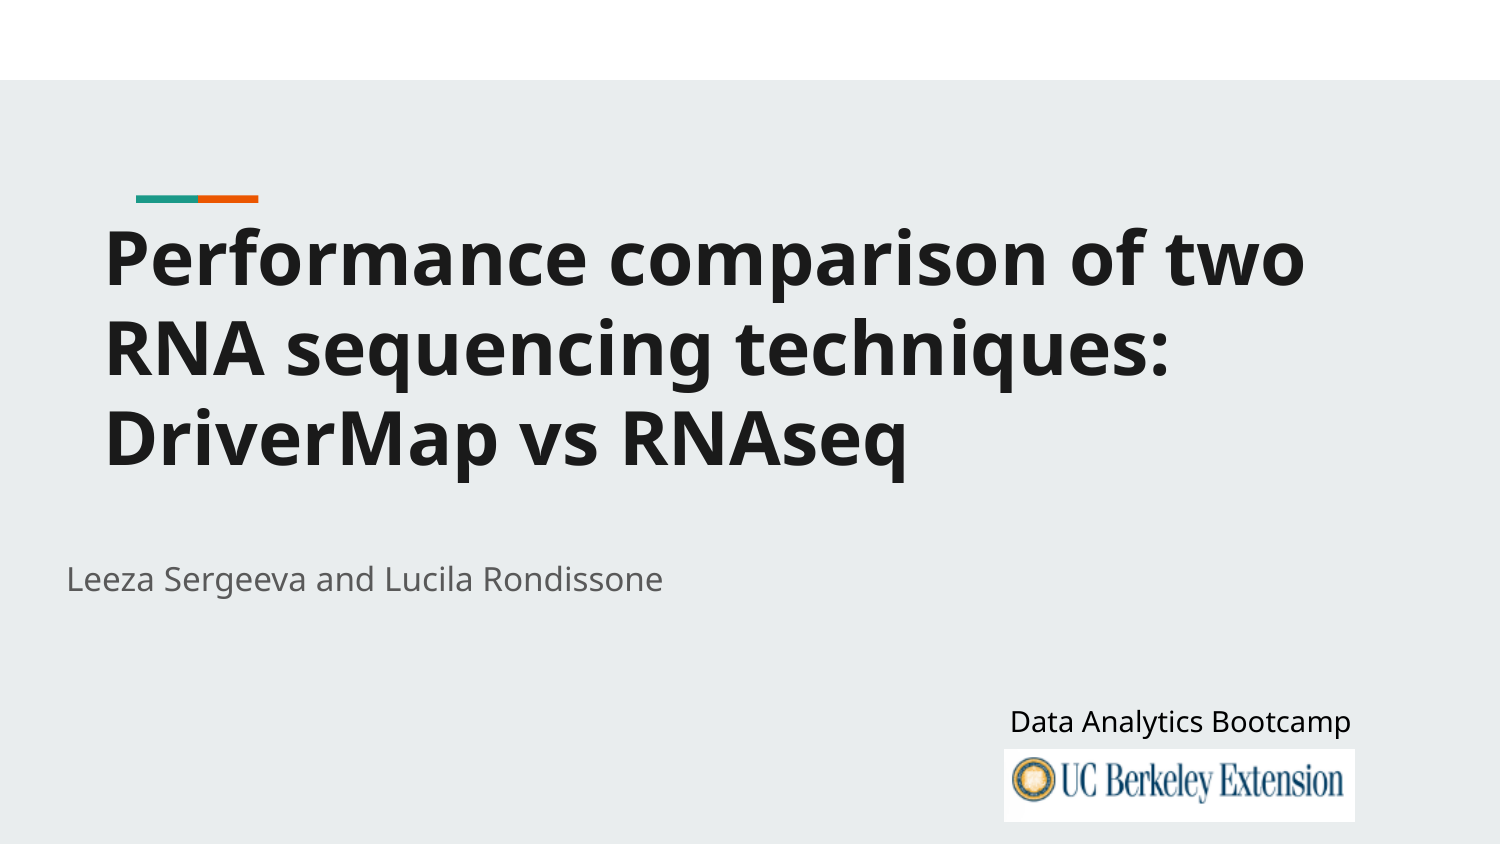

# Performance comparison of two RNA sequencing techniques: DriverMap vs RNAseq
Leeza Sergeeva and Lucila Rondissone
Data Analytics Bootcamp